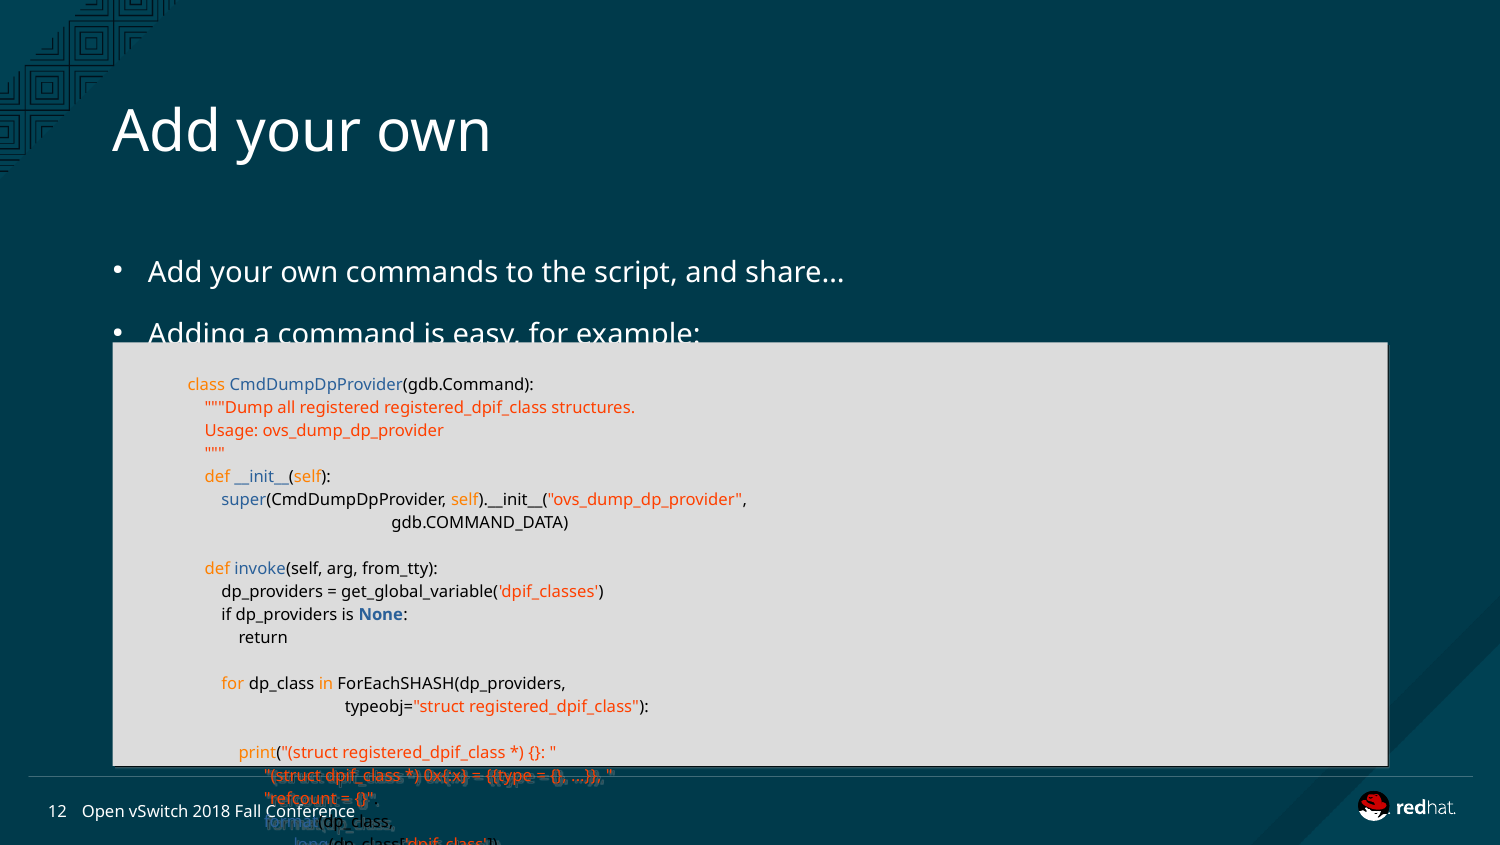

# Add your own
Add your own commands to the script, and share…
Adding a command is easy, for example:
class CmdDumpDpProvider(gdb.Command):
 """Dump all registered registered_dpif_class structures.
 Usage: ovs_dump_dp_provider
 """
 def __init__(self):
 super(CmdDumpDpProvider, self).__init__("ovs_dump_dp_provider",
 gdb.COMMAND_DATA)
 def invoke(self, arg, from_tty):
 dp_providers = get_global_variable('dpif_classes')
 if dp_providers is None:
 return
 for dp_class in ForEachSHASH(dp_providers,
 typeobj="struct registered_dpif_class"):
 print("(struct registered_dpif_class *) {}: "
 "(struct dpif_class *) 0x{:x} = {{type = {}, ...}}, "
 "refcount = {}".
 format(dp_class,
 long(dp_class['dpif_class']),
 dp_class['dpif_class']['type'].string(),
 dp_class['refcount']))
12
Open vSwitch 2018 Fall Conference